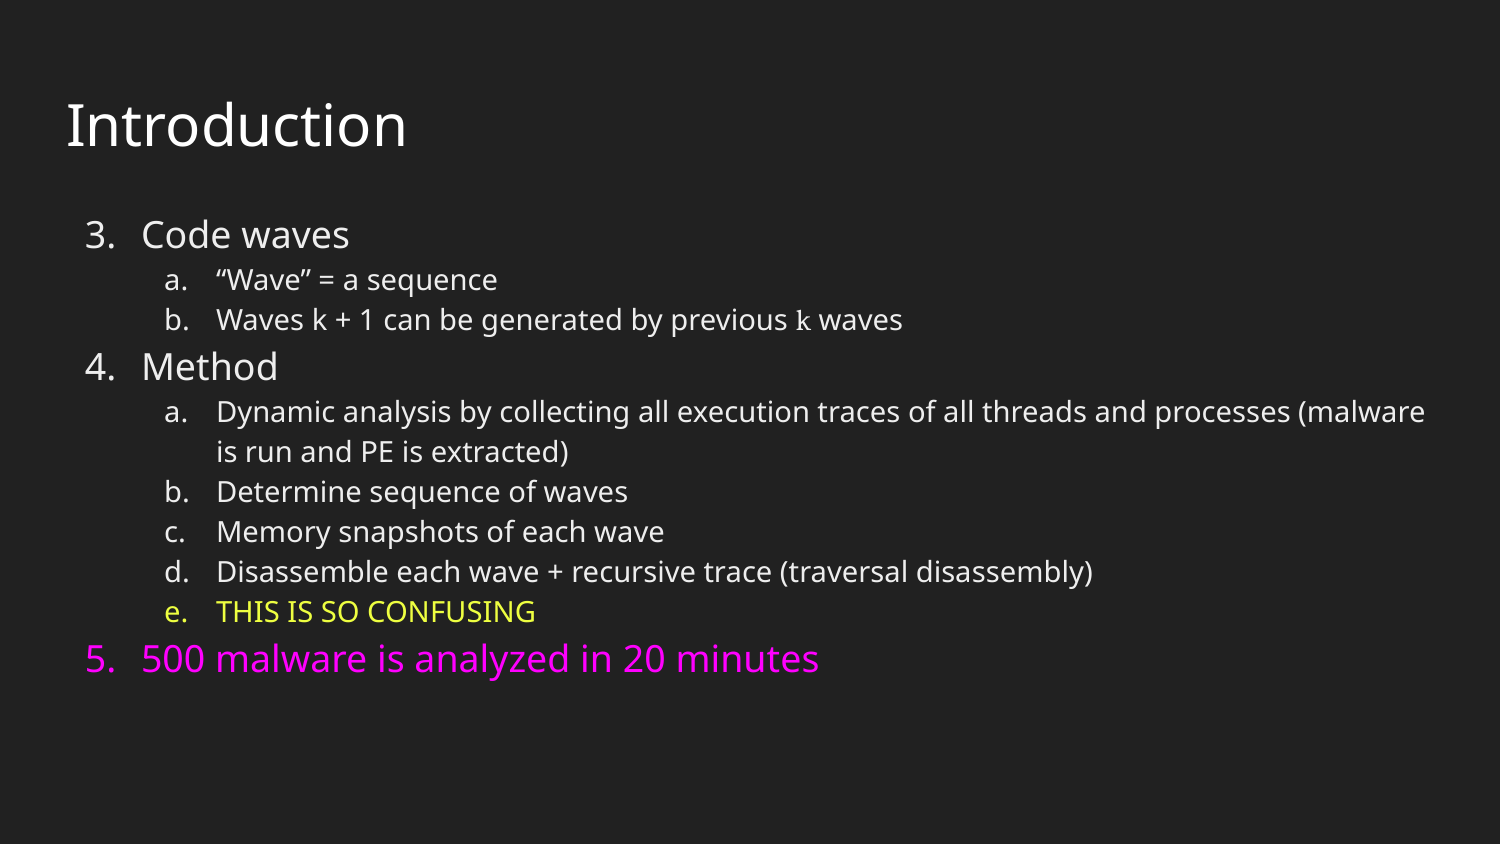

# Introduction
Code waves
“Wave” = a sequence
Waves k + 1 can be generated by previous k waves
Method
Dynamic analysis by collecting all execution traces of all threads and processes (malware is run and PE is extracted)
Determine sequence of waves
Memory snapshots of each wave
Disassemble each wave + recursive trace (traversal disassembly)
THIS IS SO CONFUSING
500 malware is analyzed in 20 minutes